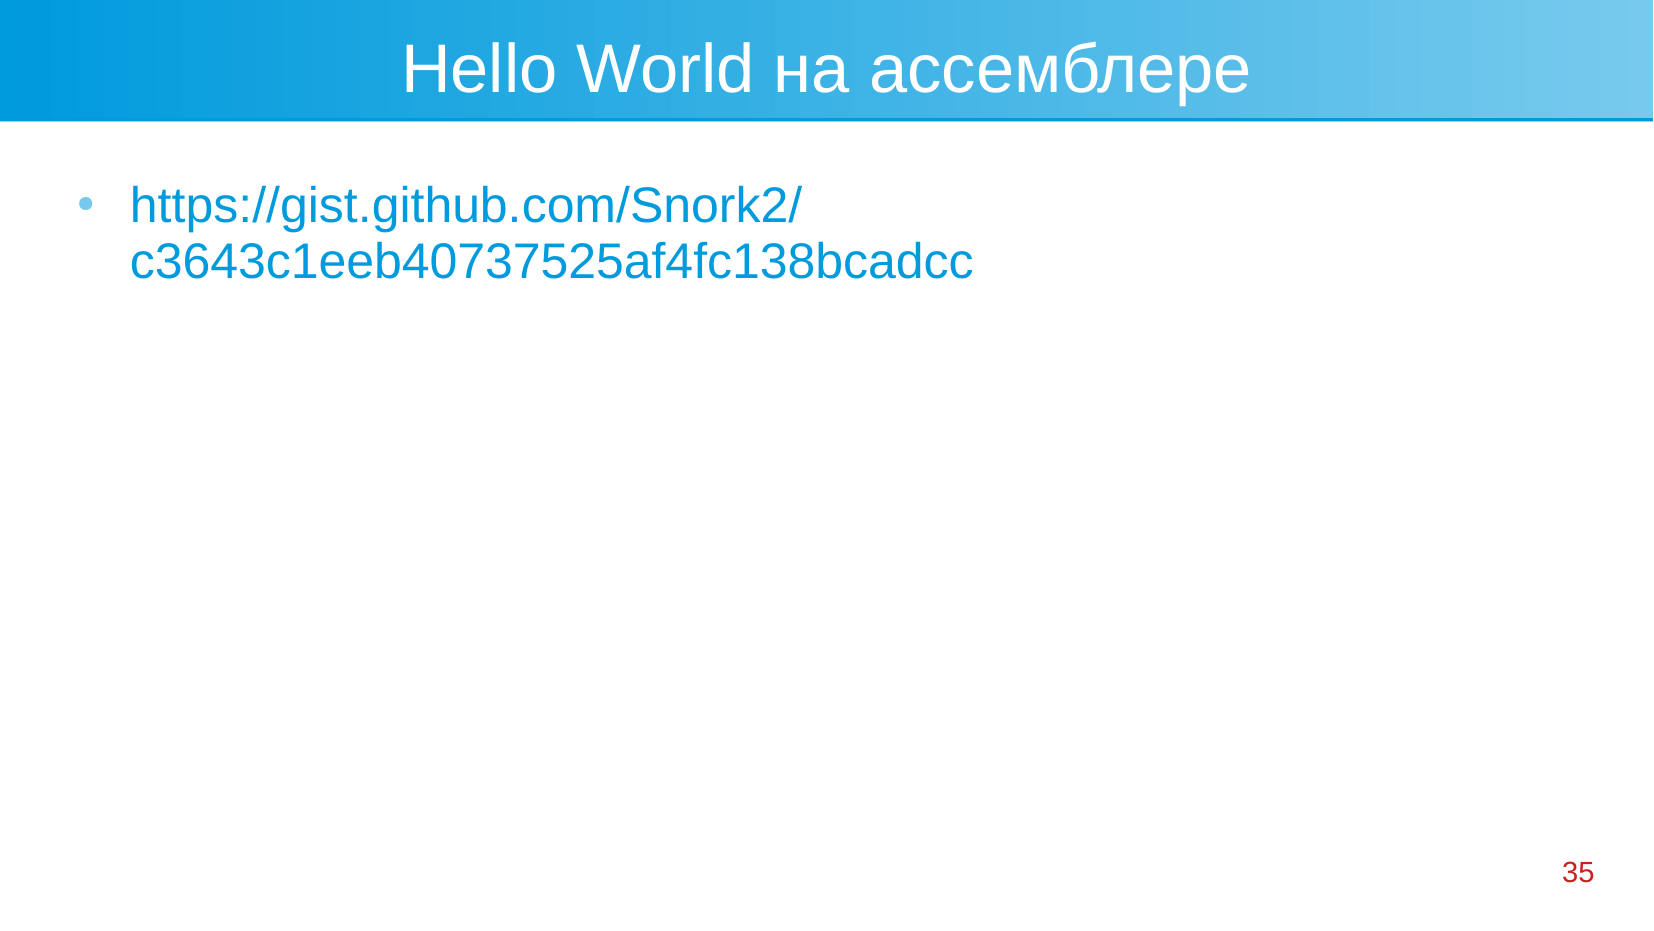

# Hello World на ассемблере
https://gist.github.com/Snork2/c3643c1eeb40737525af4fc138bcadcc
35